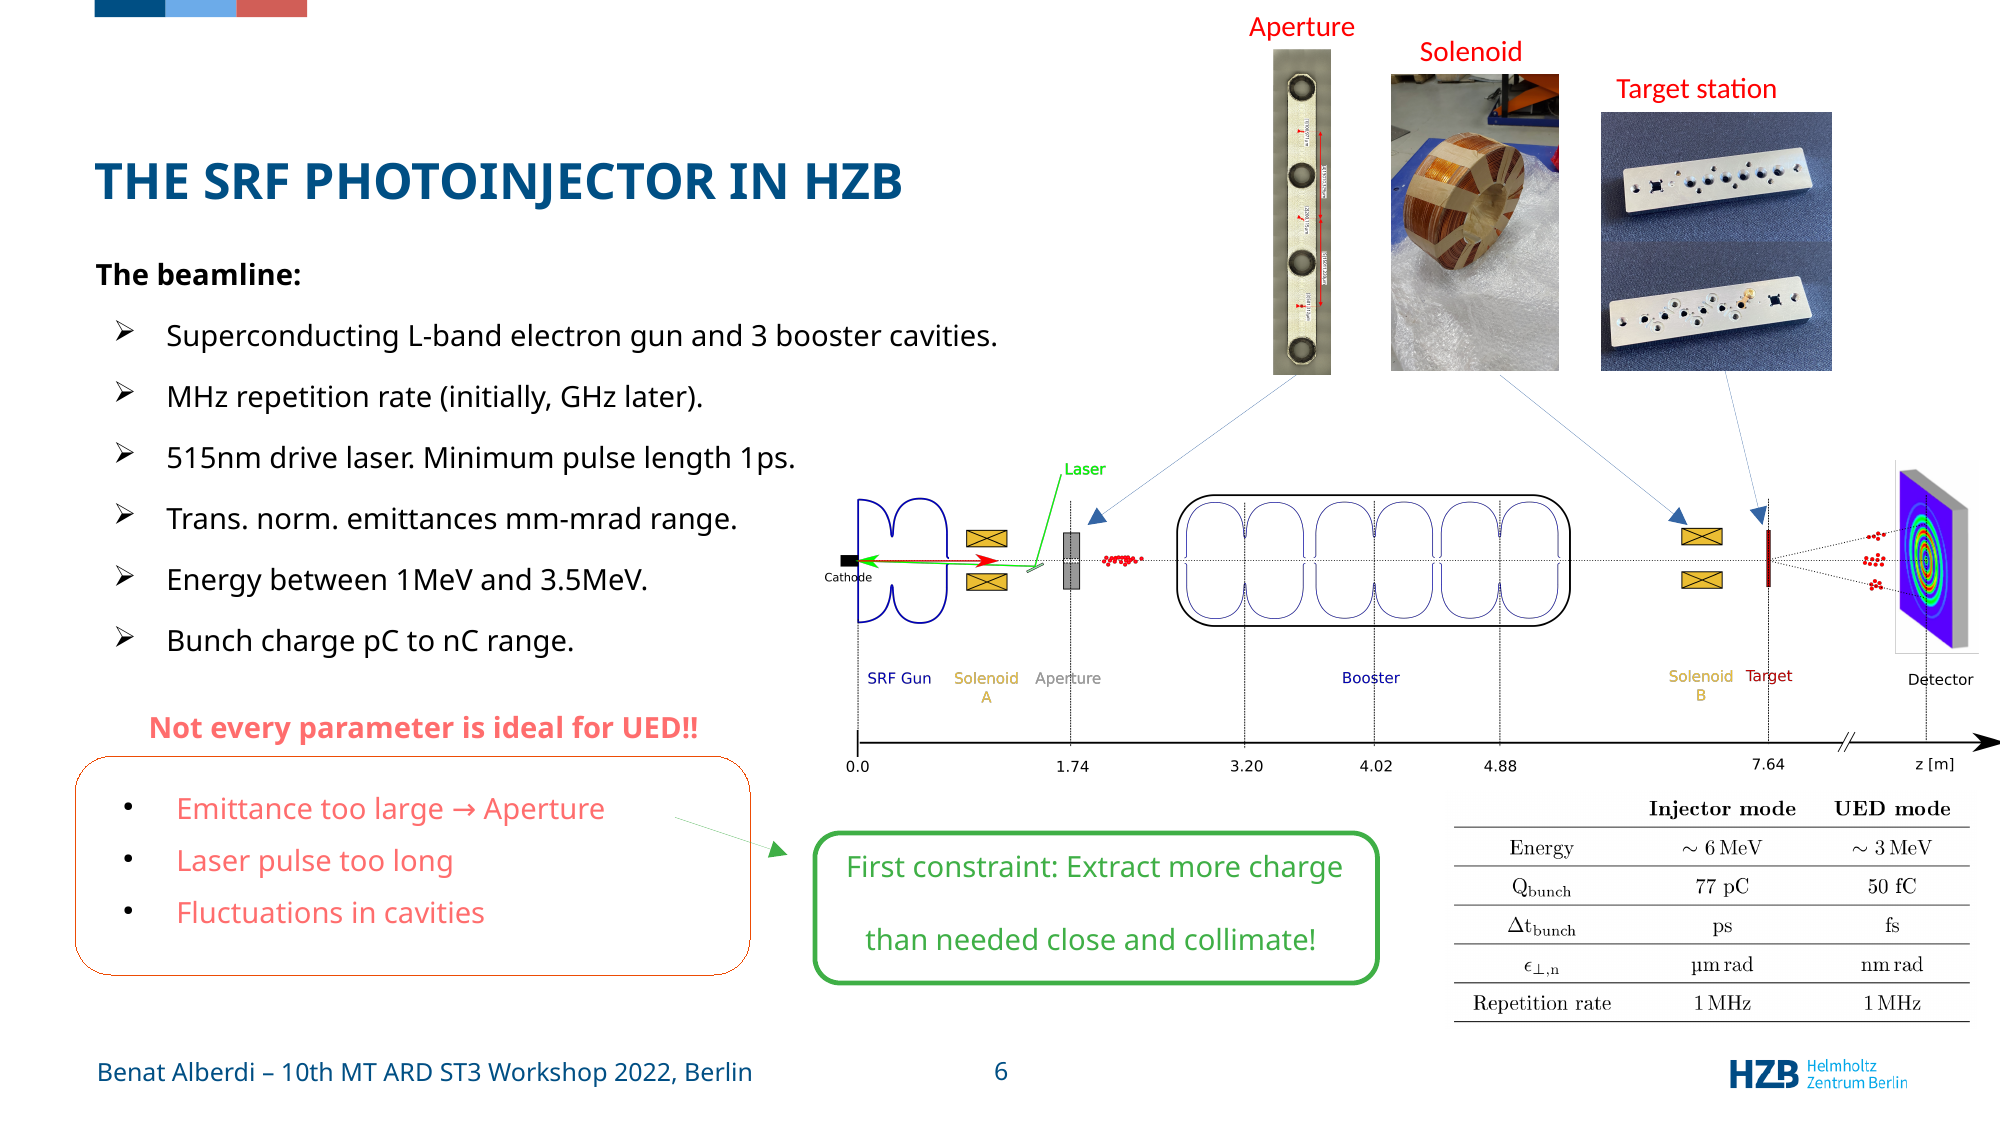

Aperture
Solenoid
Target station
# The SRF Photoinjector in hzb
The beamline:
Superconducting L-band electron gun and 3 booster cavities.
MHz repetition rate (initially, GHz later).
515nm drive laser. Minimum pulse length 1ps.
Trans. norm. emittances mm-mrad range.
Energy between 1MeV and 3.5MeV.
Bunch charge pC to nC range.
Not every parameter is ideal for UED!!
Emittance too large → Aperture
Laser pulse too long
Fluctuations in cavities
First constraint: Extract more charge
than needed close and collimate!